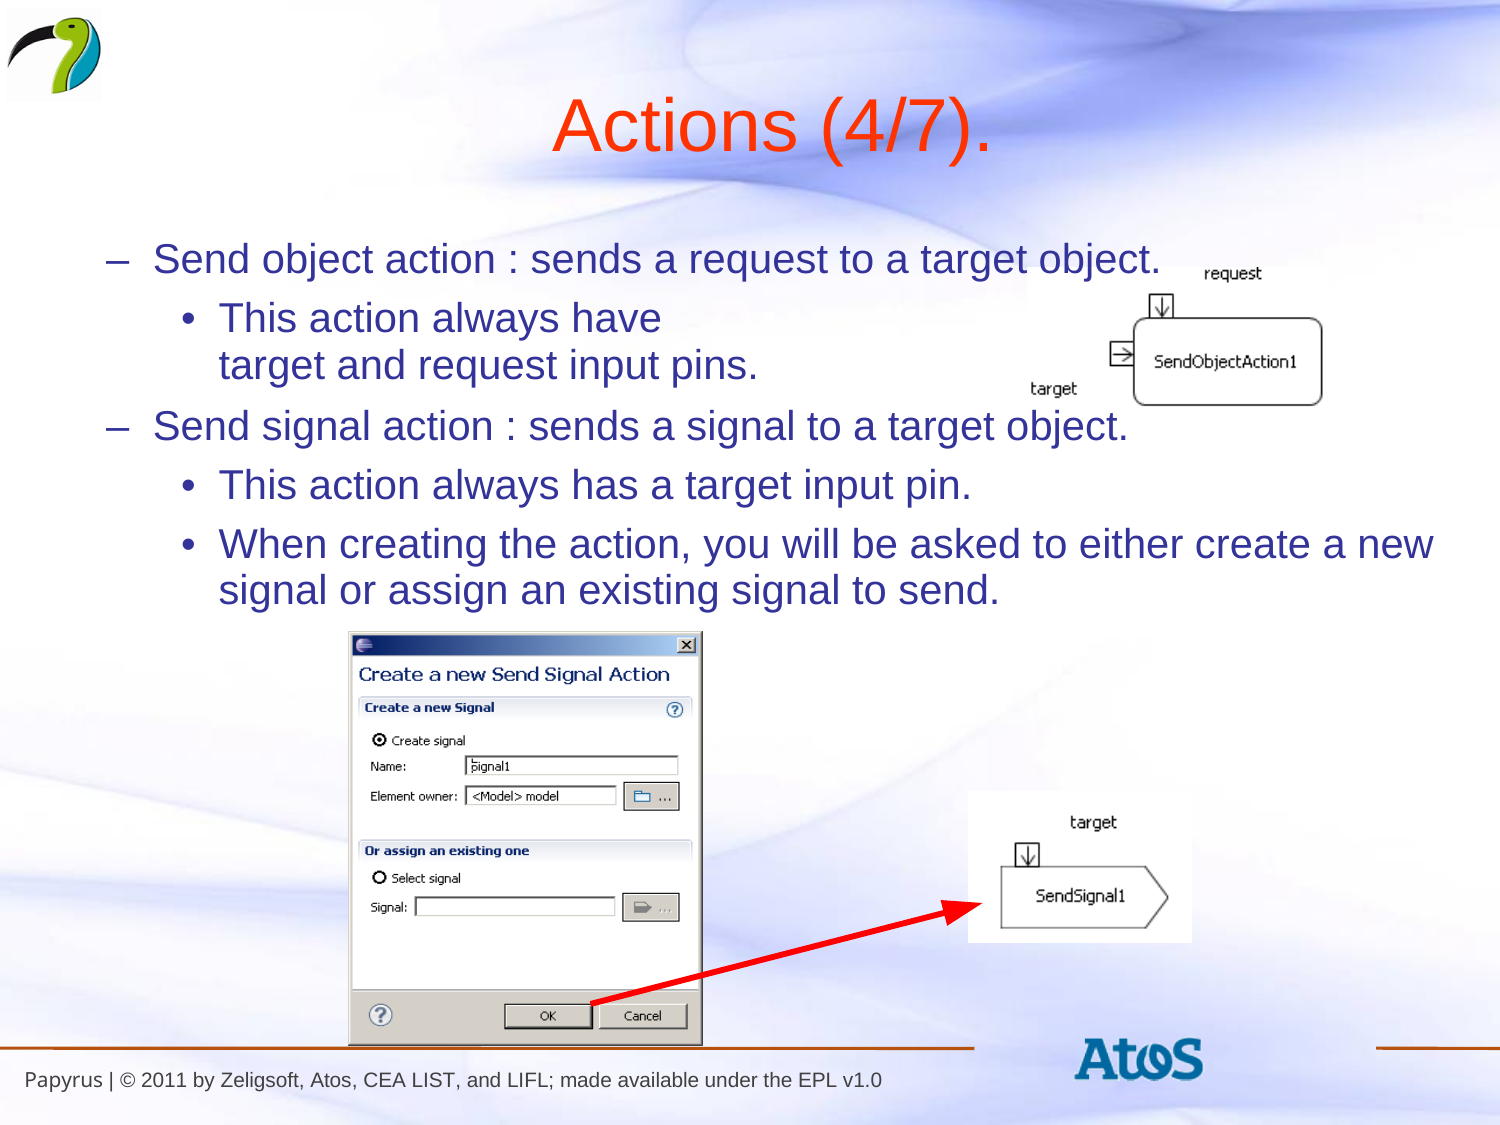

# Actions (4/7).
Send object action : sends a request to a target object.
This action always have
target and request input pins.
Send signal action : sends a signal to a target object.
This action always has a target input pin.
When creating the action, you will be asked to either create a new signal or assign an existing signal to send.